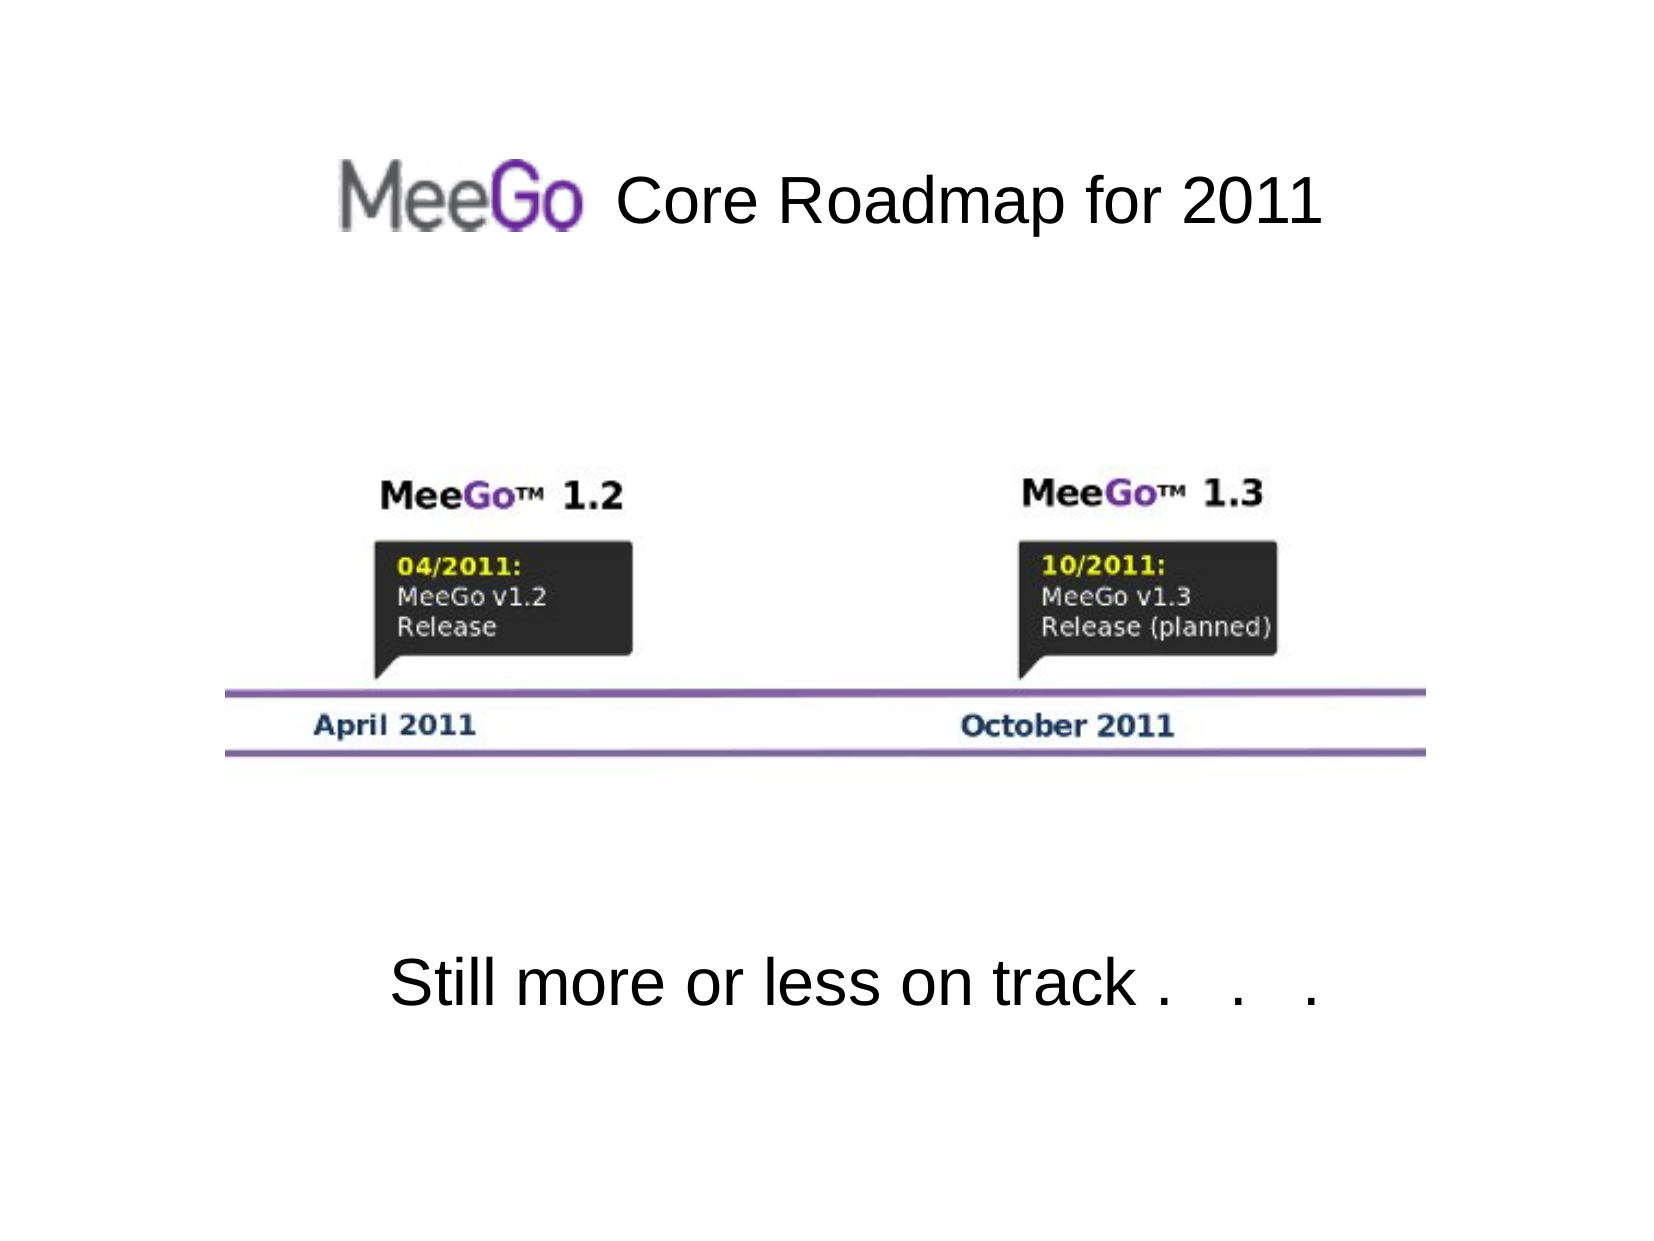

Core Roadmap for 2011
Still more or less on track . . .